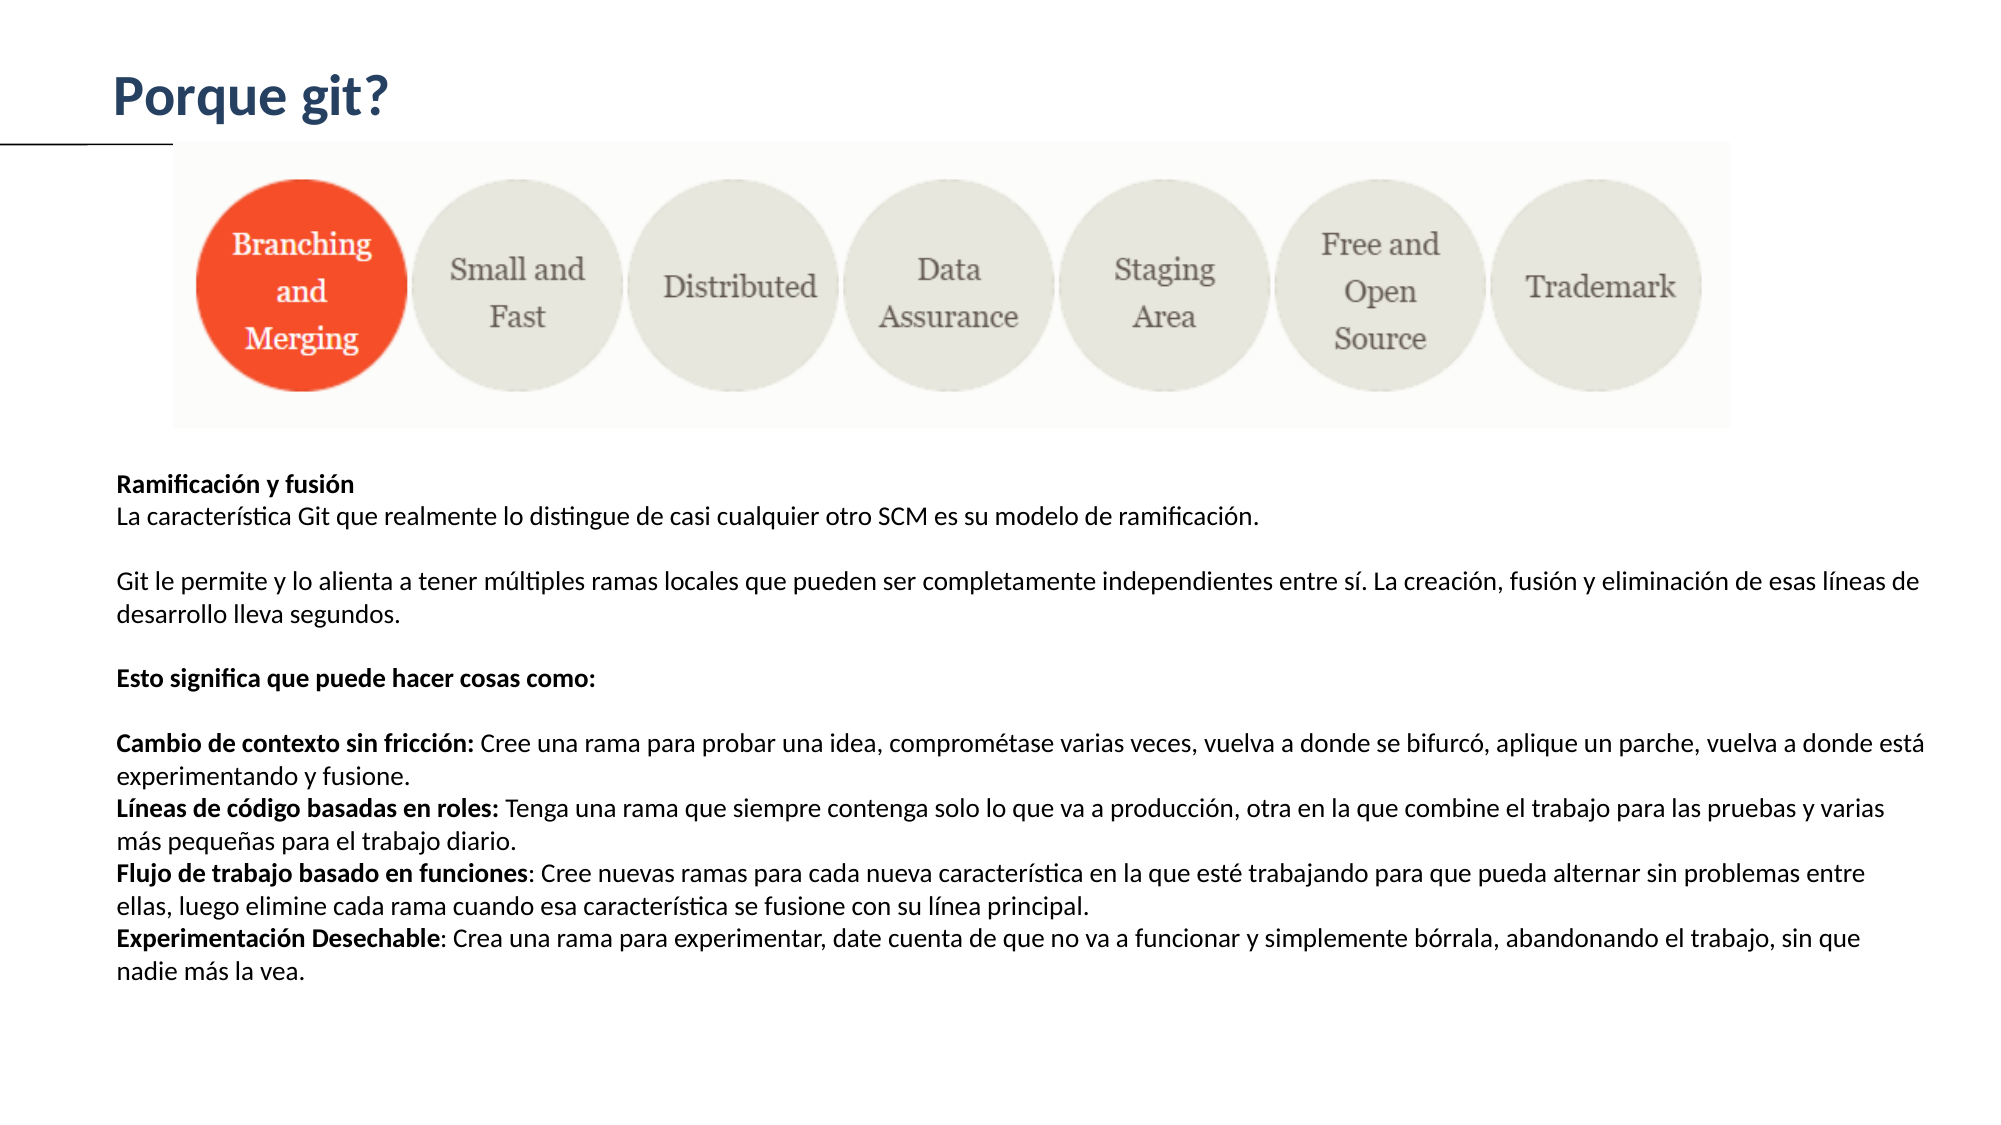

Porque git?
Ramificación y fusión
La característica Git que realmente lo distingue de casi cualquier otro SCM es su modelo de ramificación.
Git le permite y lo alienta a tener múltiples ramas locales que pueden ser completamente independientes entre sí. La creación, fusión y eliminación de esas líneas de desarrollo lleva segundos.
Esto significa que puede hacer cosas como:
Cambio de contexto sin fricción: Cree una rama para probar una idea, comprométase varias veces, vuelva a donde se bifurcó, aplique un parche, vuelva a donde está experimentando y fusione.
Líneas de código basadas en roles: Tenga una rama que siempre contenga solo lo que va a producción, otra en la que combine el trabajo para las pruebas y varias más pequeñas para el trabajo diario.
Flujo de trabajo basado en funciones: Cree nuevas ramas para cada nueva característica en la que esté trabajando para que pueda alternar sin problemas entre ellas, luego elimine cada rama cuando esa característica se fusione con su línea principal.
Experimentación Desechable: Crea una rama para experimentar, date cuenta de que no va a funcionar y simplemente bórrala, abandonando el trabajo, sin que nadie más la vea.